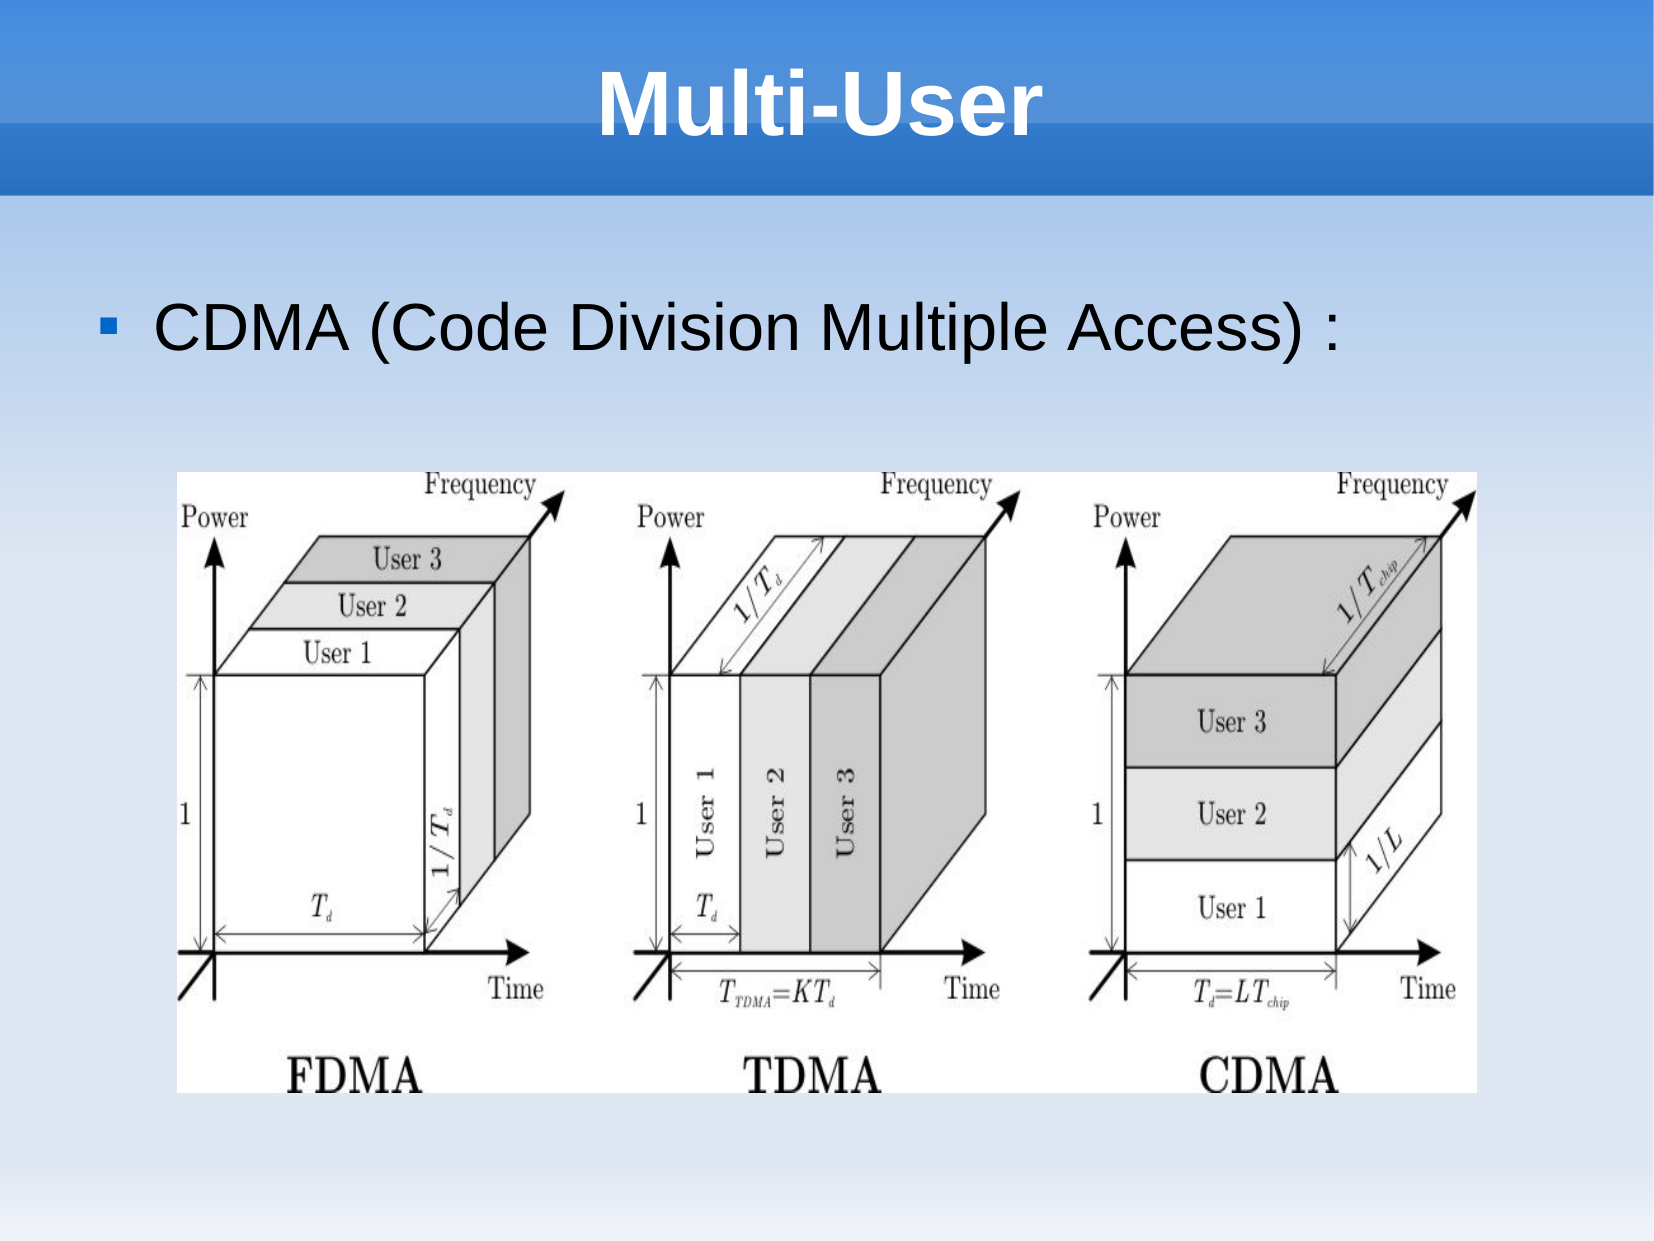

# Multi-User
CDMA (Code Division Multiple Access) :